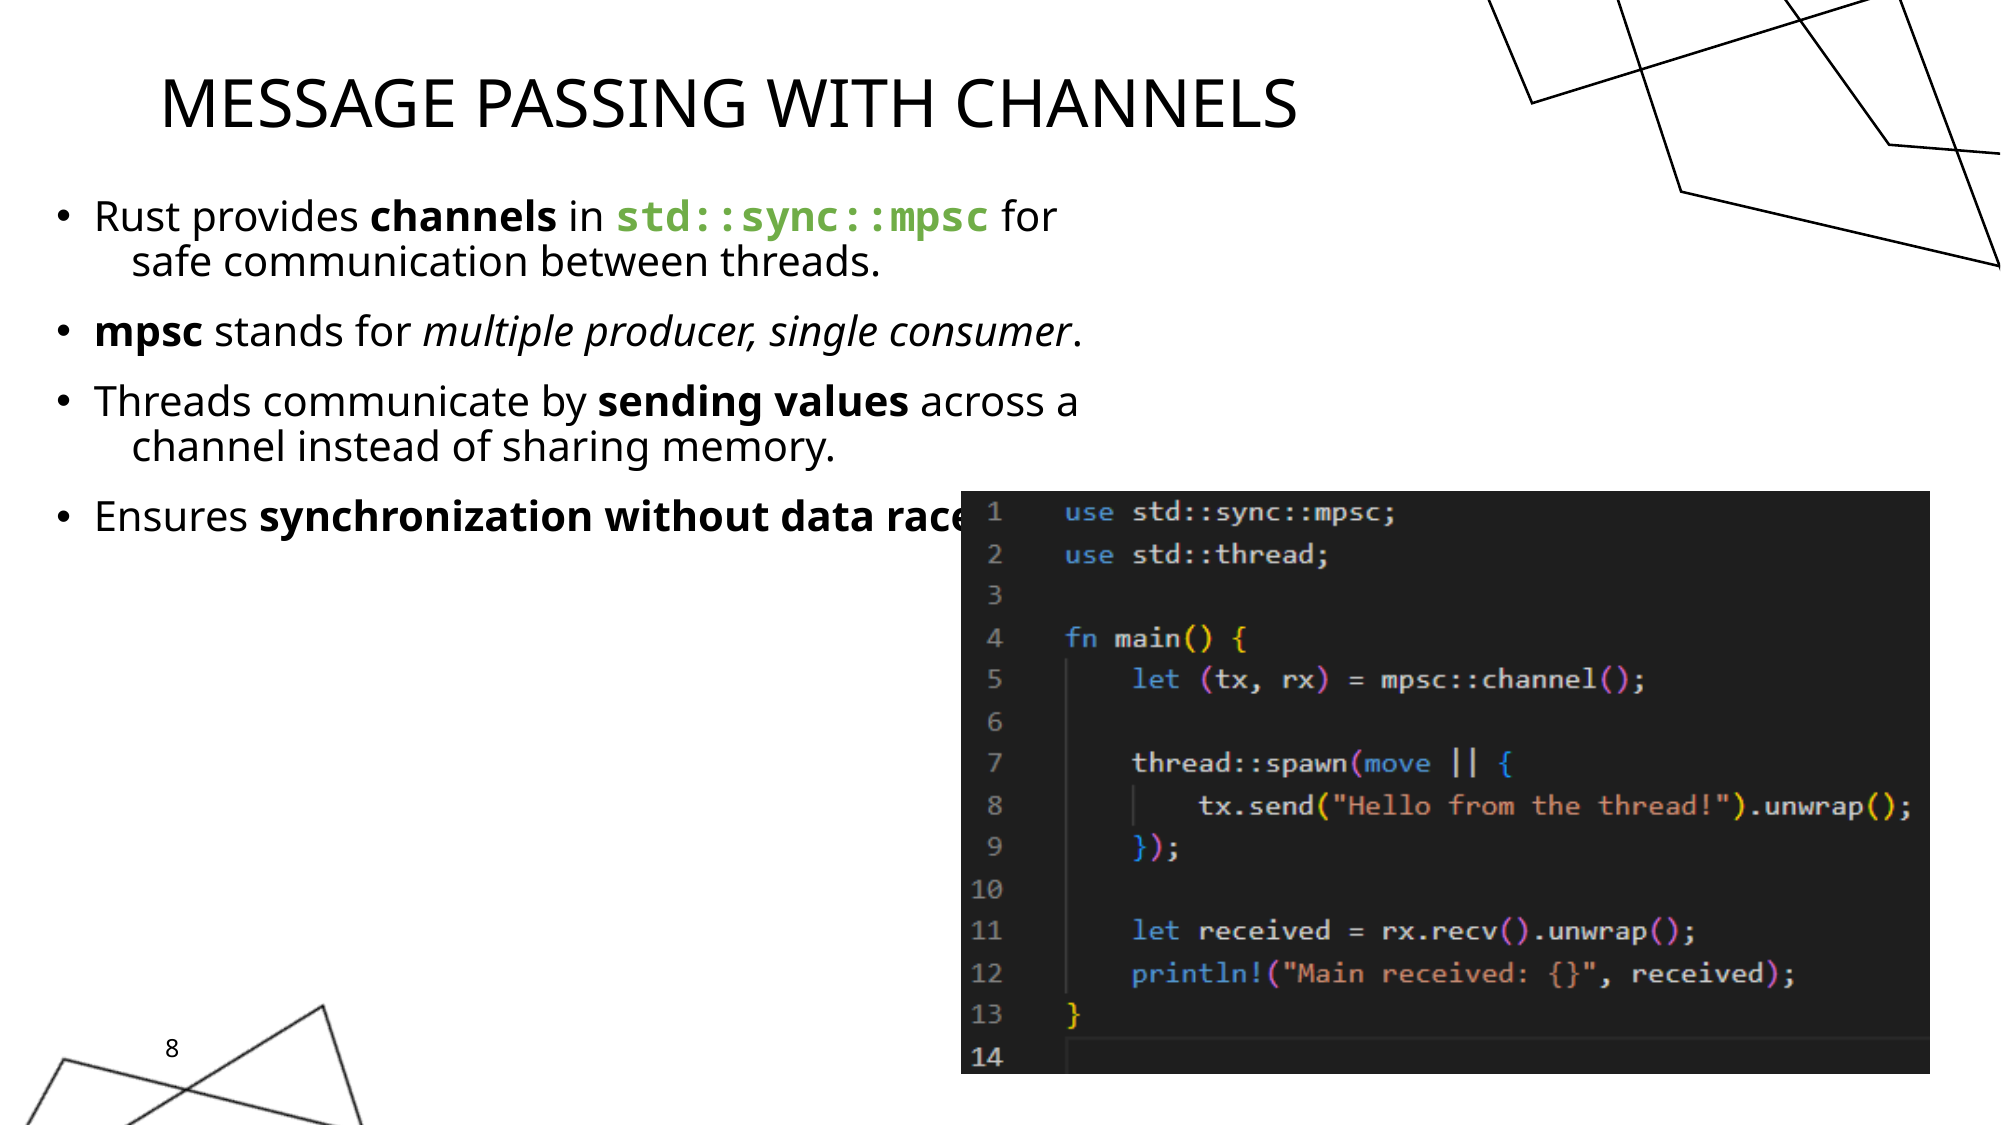

# Message Passing with Channels
Rust provides channels in std::sync::mpsc for safe communication between threads.
mpsc stands for multiple producer, single consumer.
Threads communicate by sending values across a channel instead of sharing memory.
Ensures synchronization without data races.